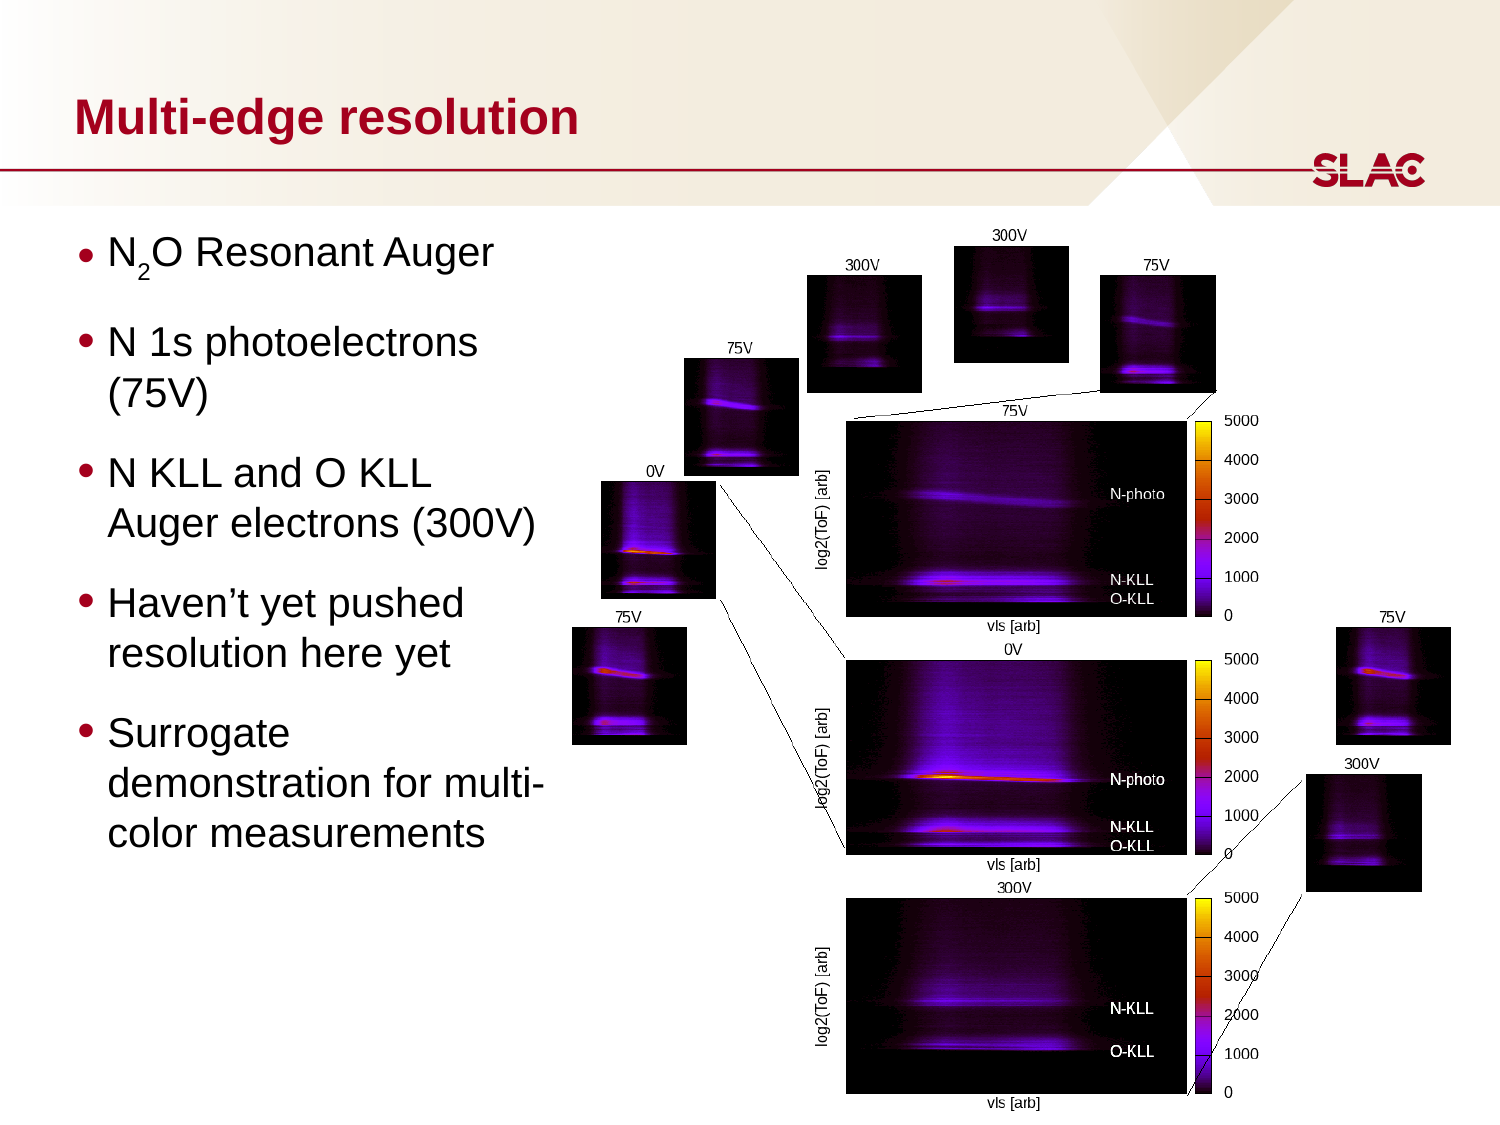

# Multi-edge resolution
N2O Resonant Auger
N 1s photoelectrons (75V)
N KLL and O KLL Auger electrons (300V)
Haven’t yet pushed resolution here yet
Surrogate demonstration for multi-color measurements